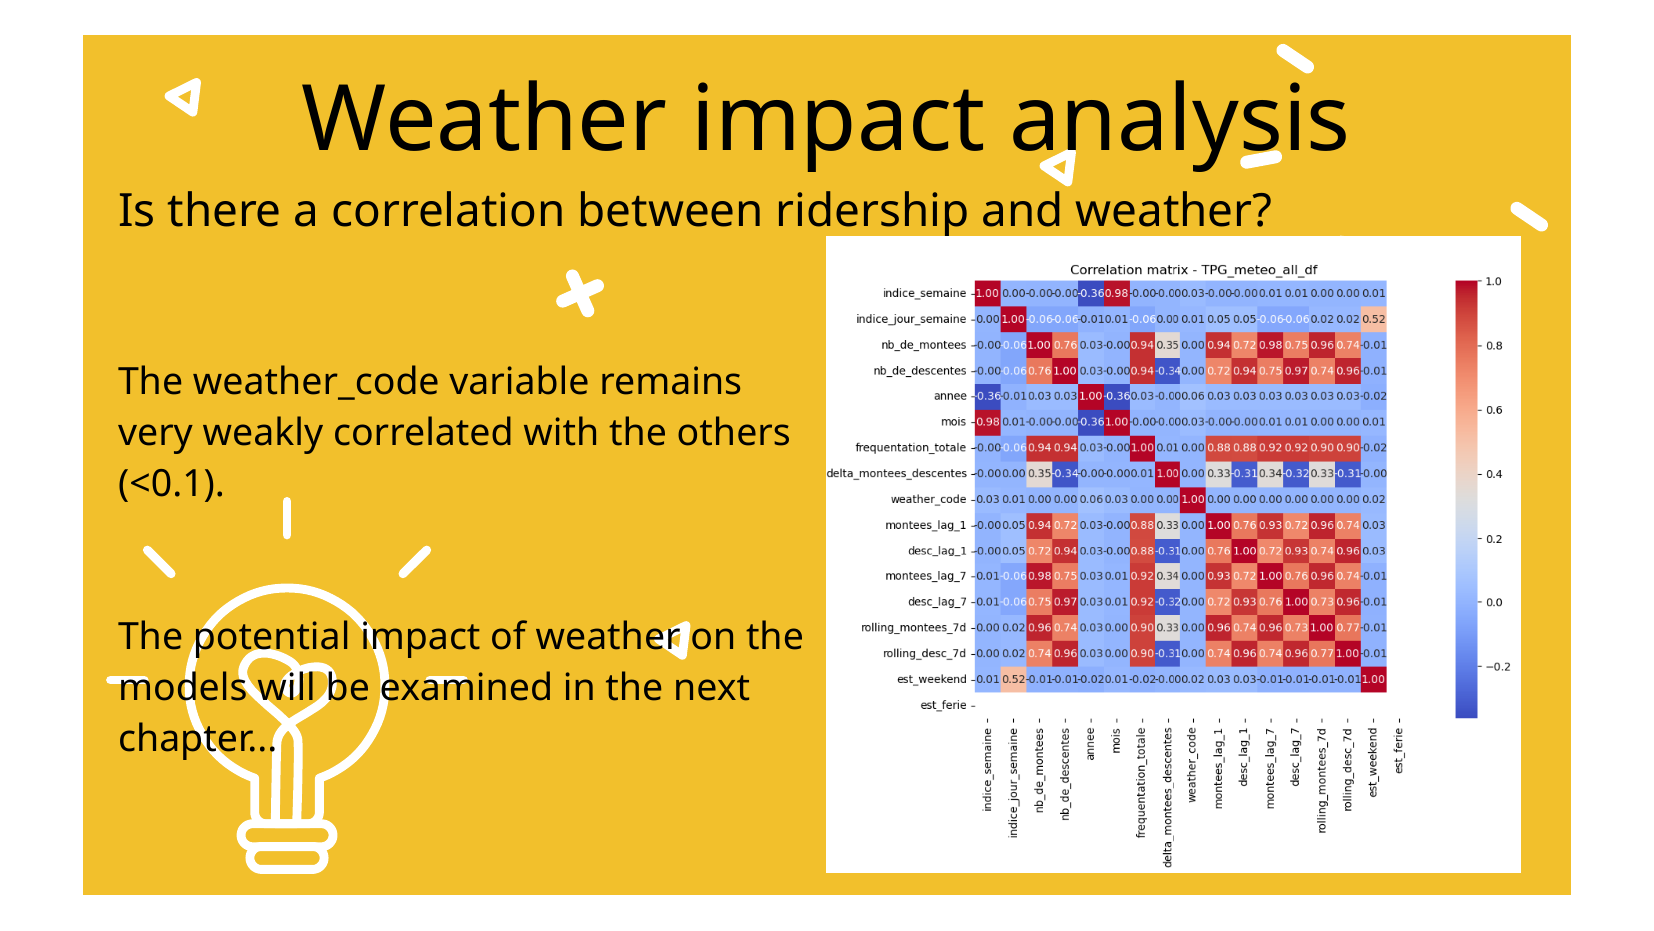

# Weather impact analysis
Is there a correlation between ridership and weather?
The weather_code variable remains very weakly correlated with the others (<0.1).
The potential impact of weather on the models will be examined in the next chapter...